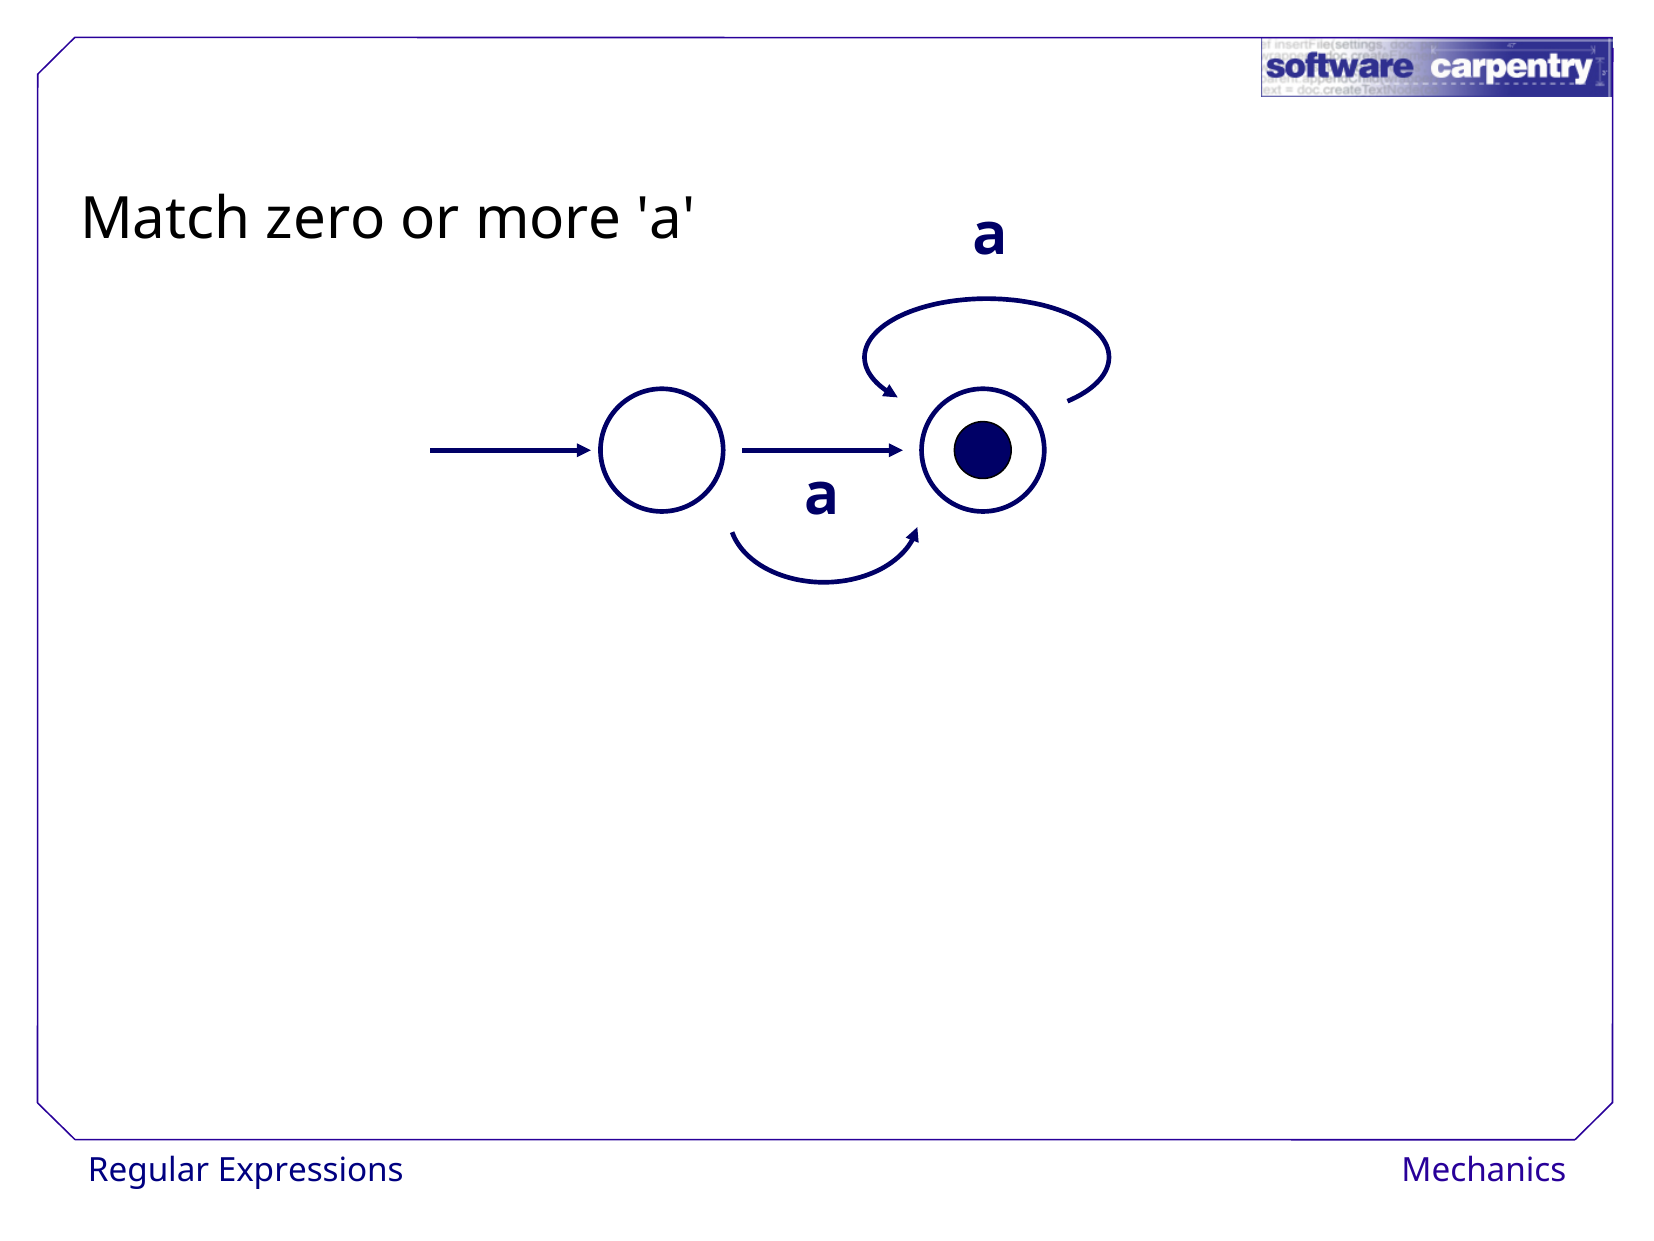

Match zero or more 'a'
a
a